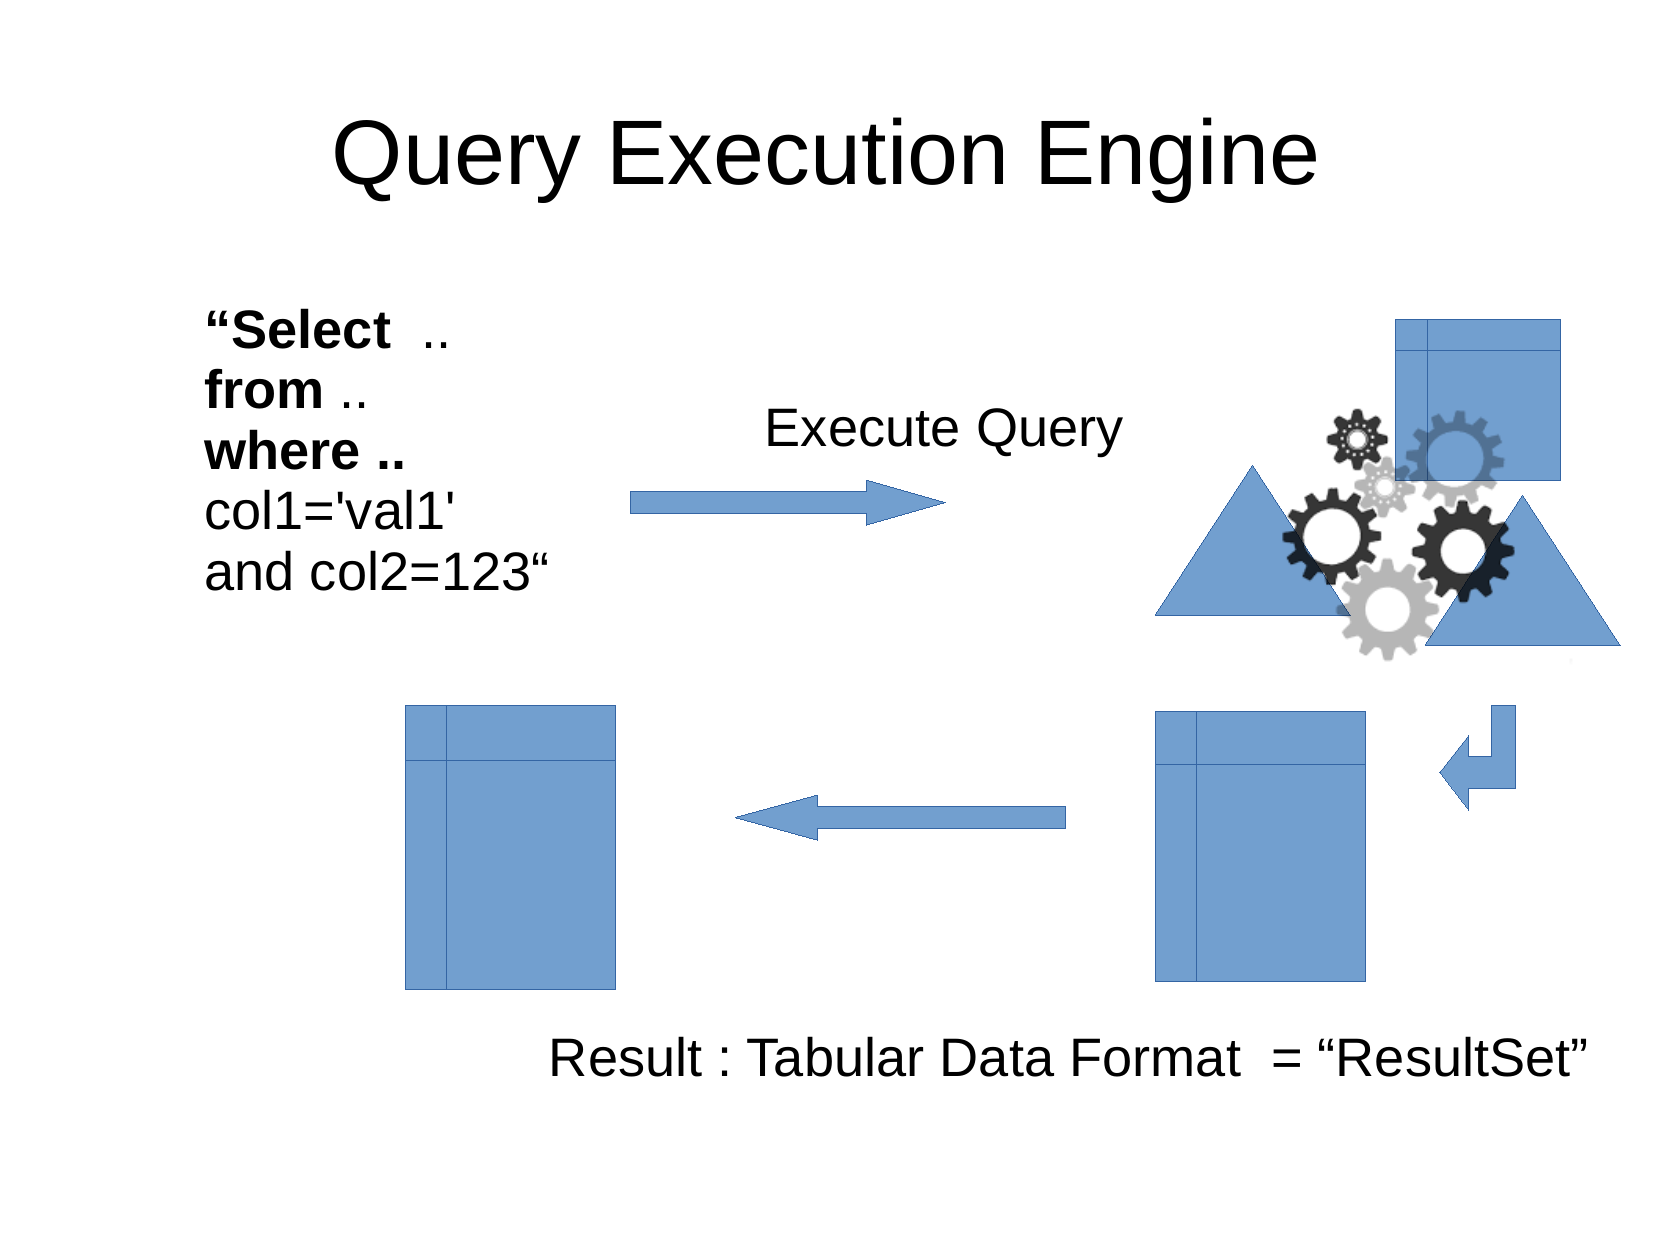

# Query Execution Engine
“Select ..
from ..
where .. col1='val1'
and col2=123“
Execute Query
Result : Tabular Data Format = “ResultSet”